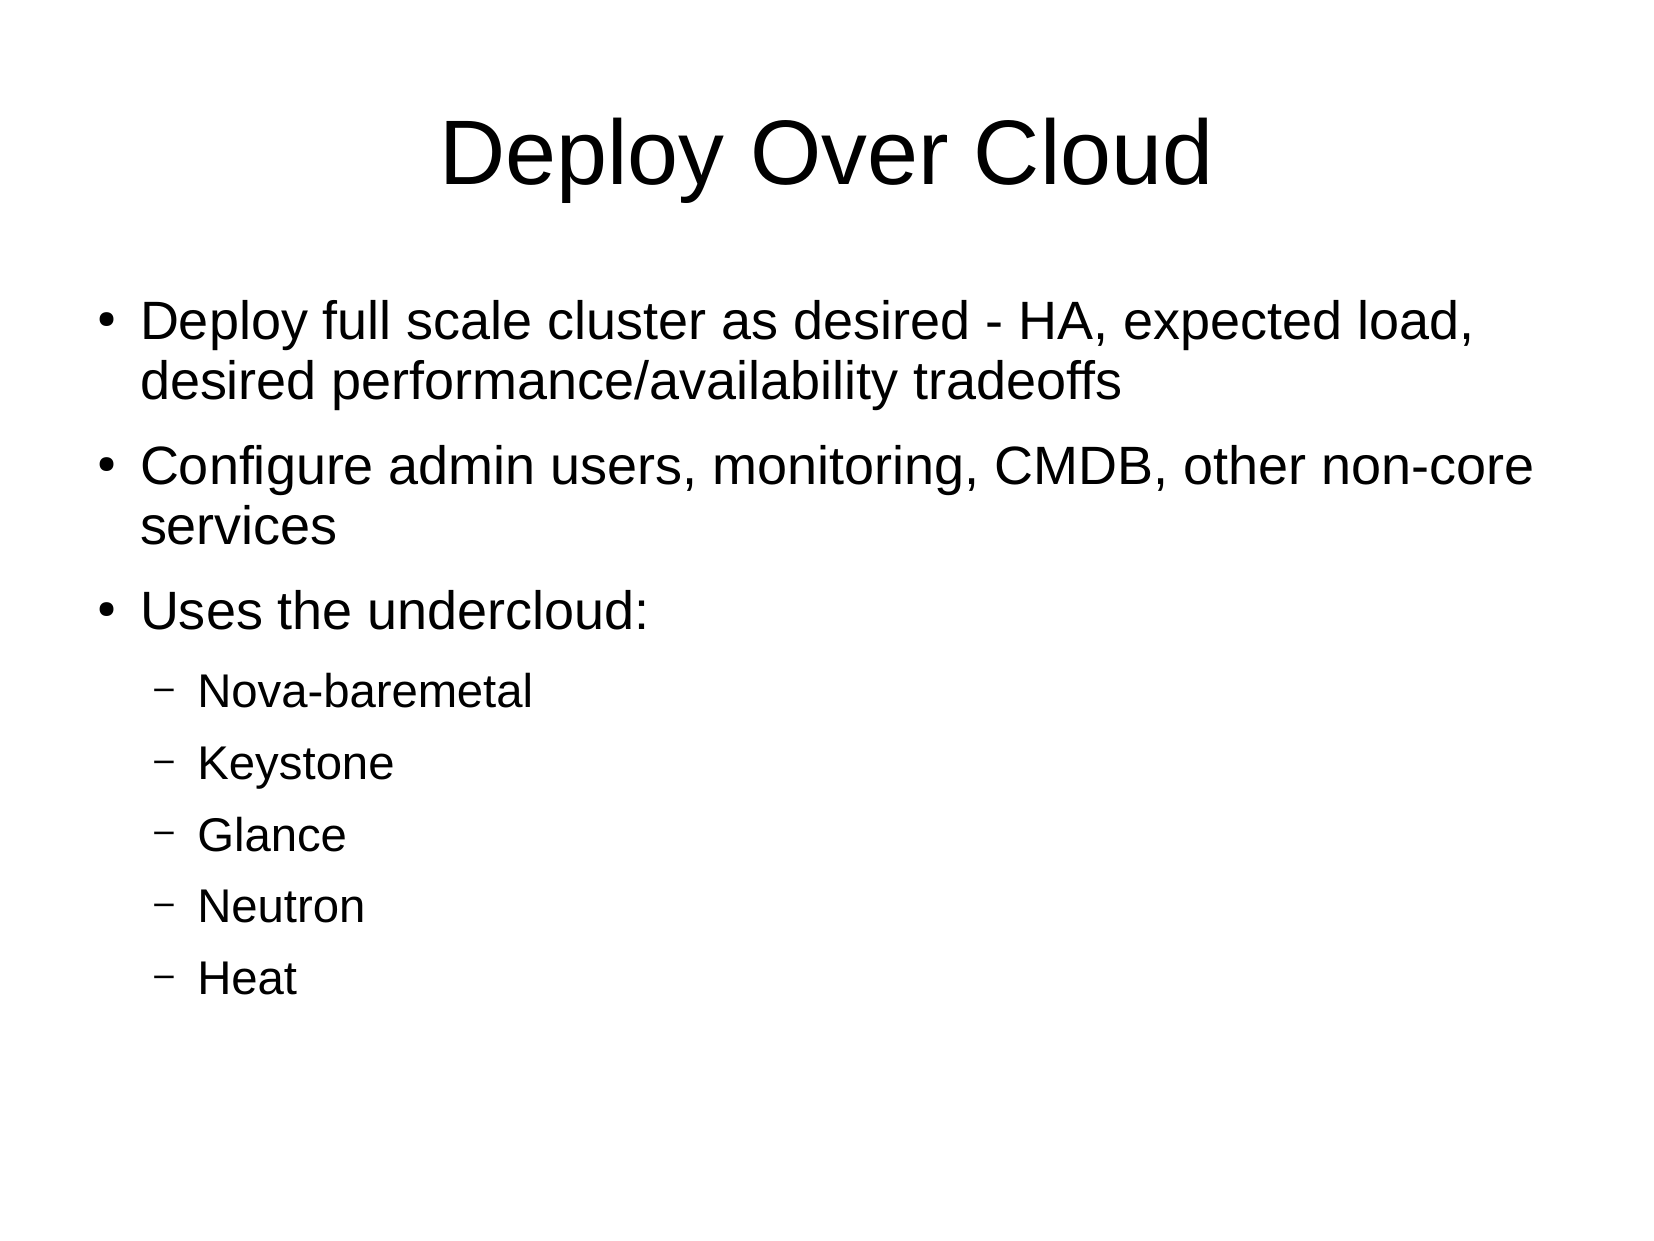

# Deploy Over Cloud
Deploy full scale cluster as desired - HA, expected load, desired performance/availability tradeoffs
Configure admin users, monitoring, CMDB, other non-core services
Uses the undercloud:
Nova-baremetal
Keystone
Glance
Neutron
Heat